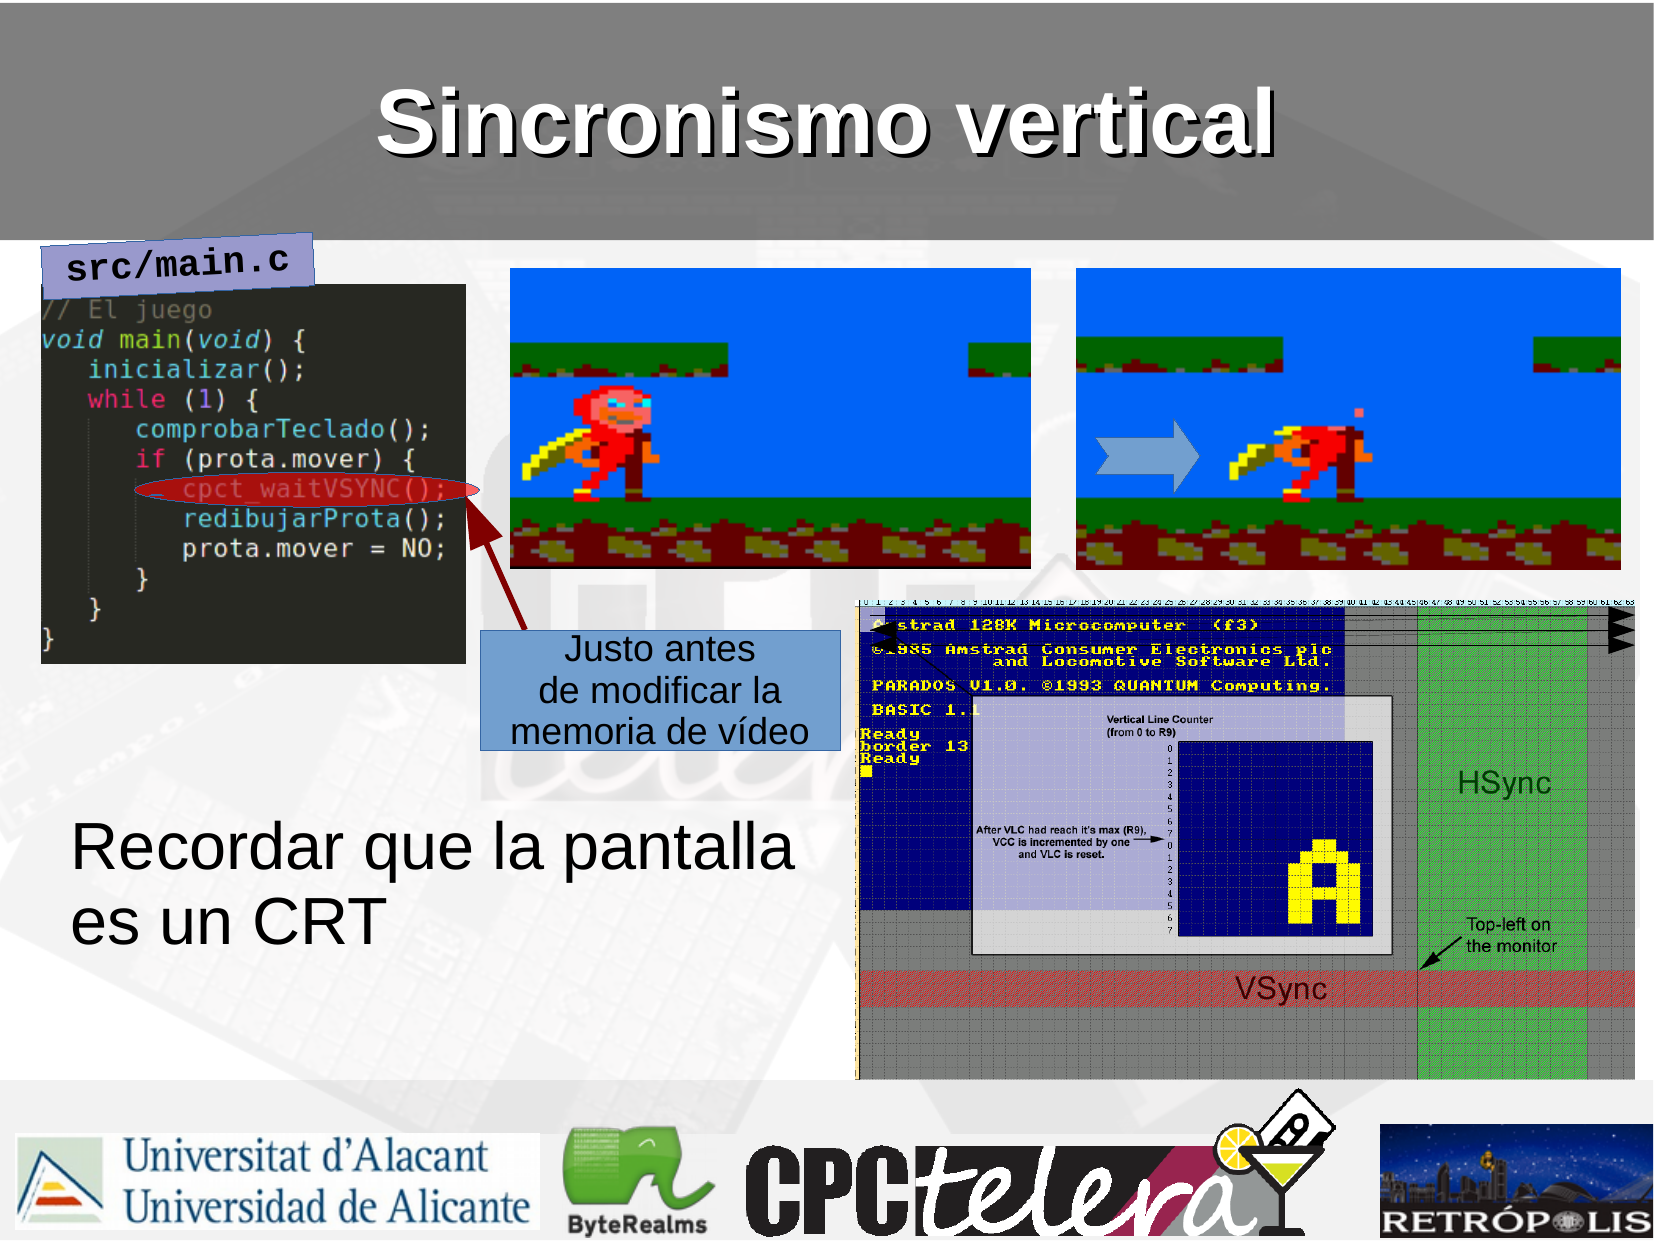

# Sincronismo vertical
src/main.c
Justo antes
de modificar la
memoria de vídeo
Recordar que la pantalla es un CRT